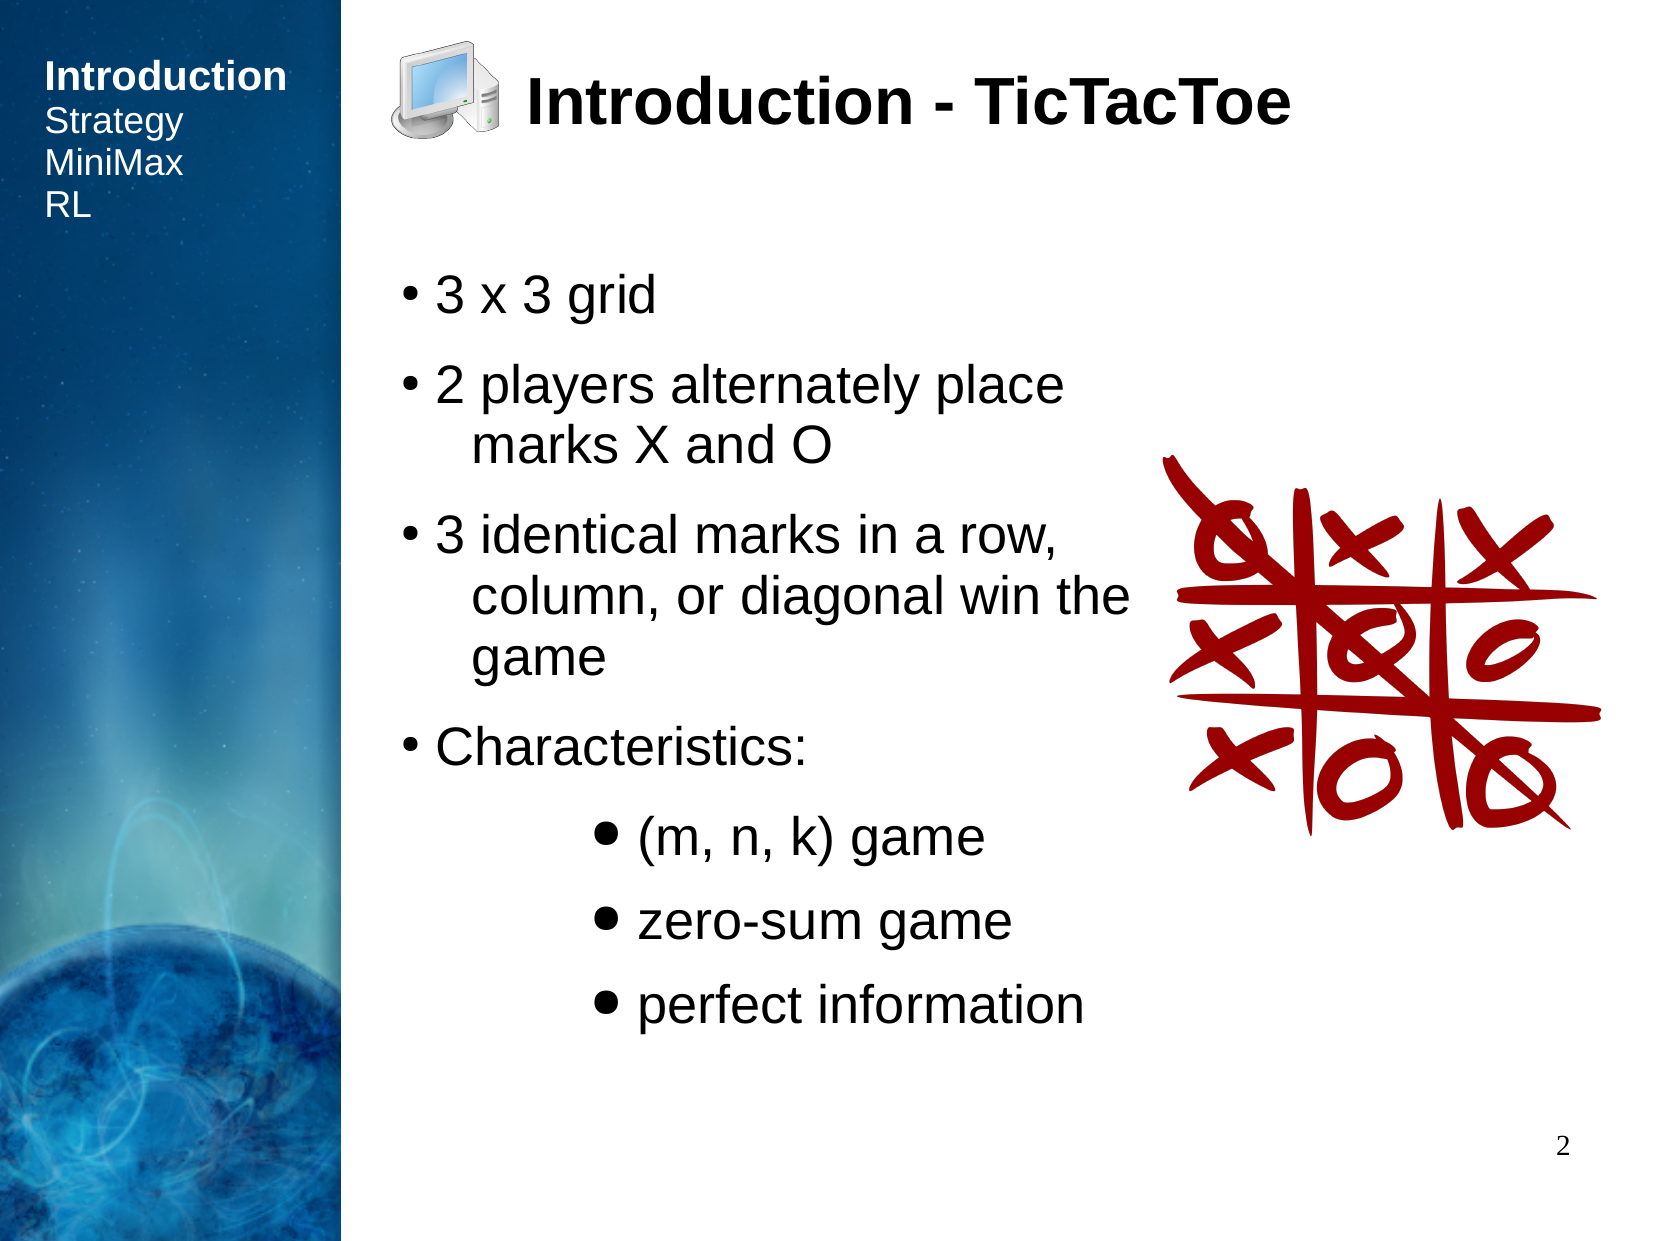

Introduction
Strategy
MiniMax
RL
# Agenda
Introduction - TicTacToe
 3 x 3 grid
 2 players alternately place marks X and O
 3 identical marks in a row, column, or diagonal win the game
 Characteristics:
(m, n, k) game
zero-sum game
perfect information
2